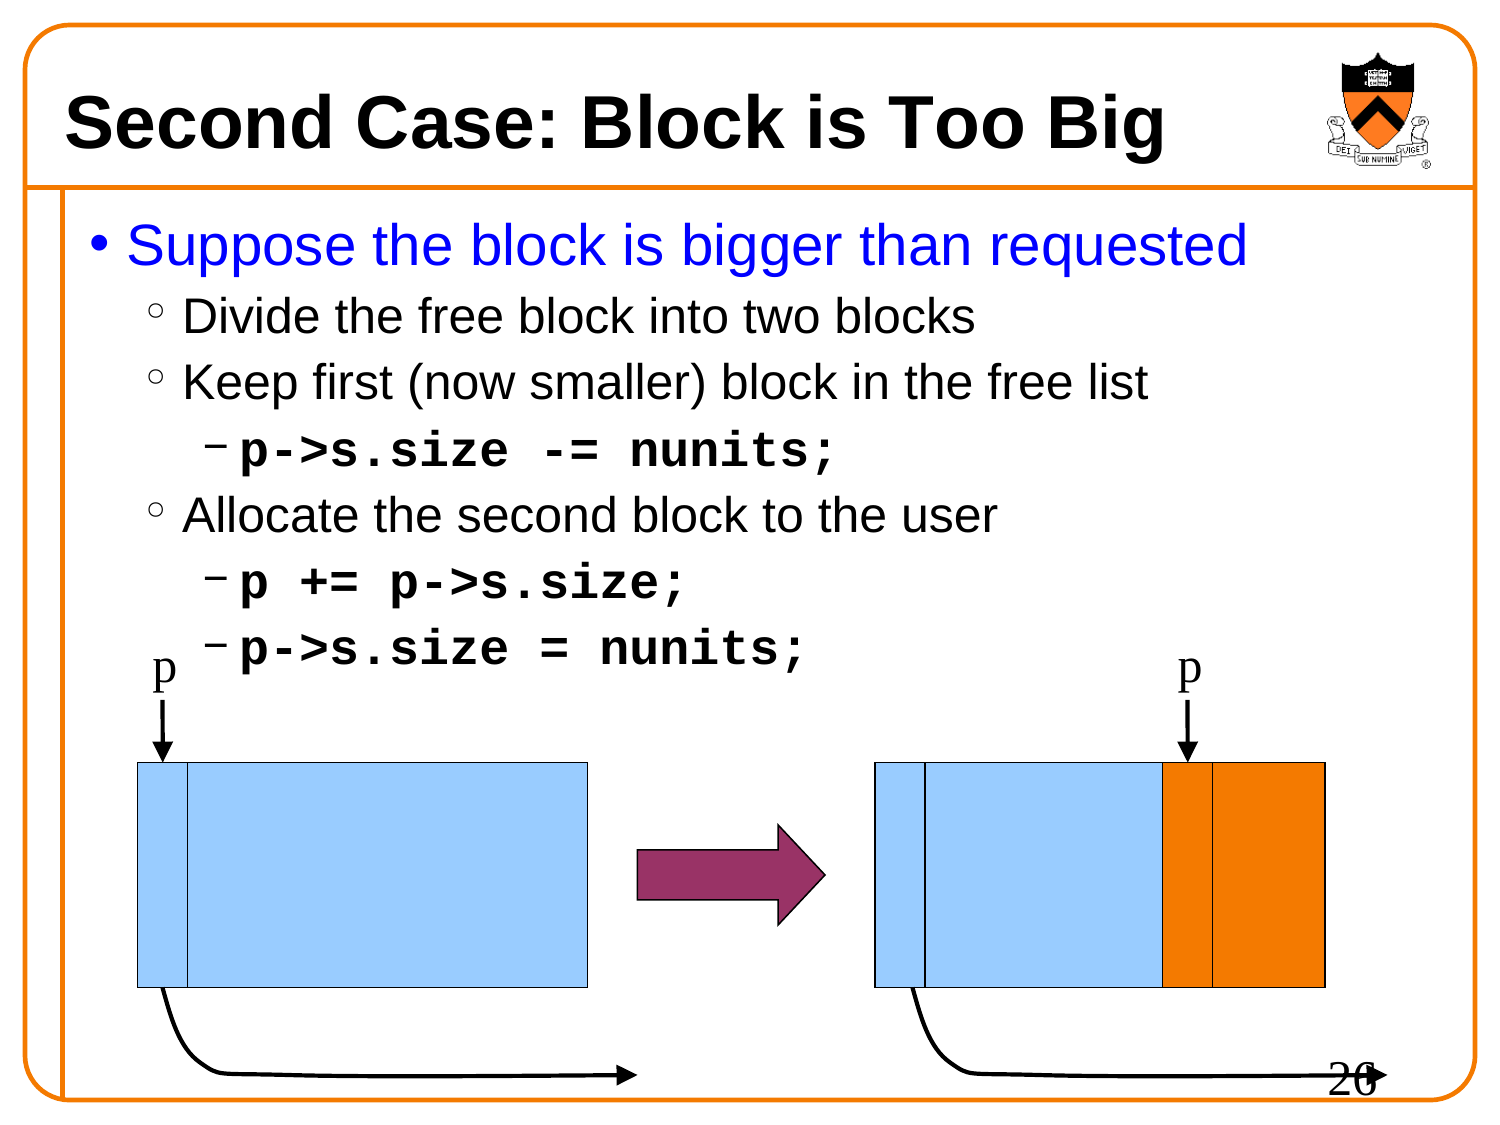

# Second Case: Block is Too Big
Suppose the block is bigger than requested
Divide the free block into two blocks
Keep first (now smaller) block in the free list
p->s.size -= nunits;
Allocate the second block to the user
p += p->s.size;
p->s.size = nunits;
p
p
26